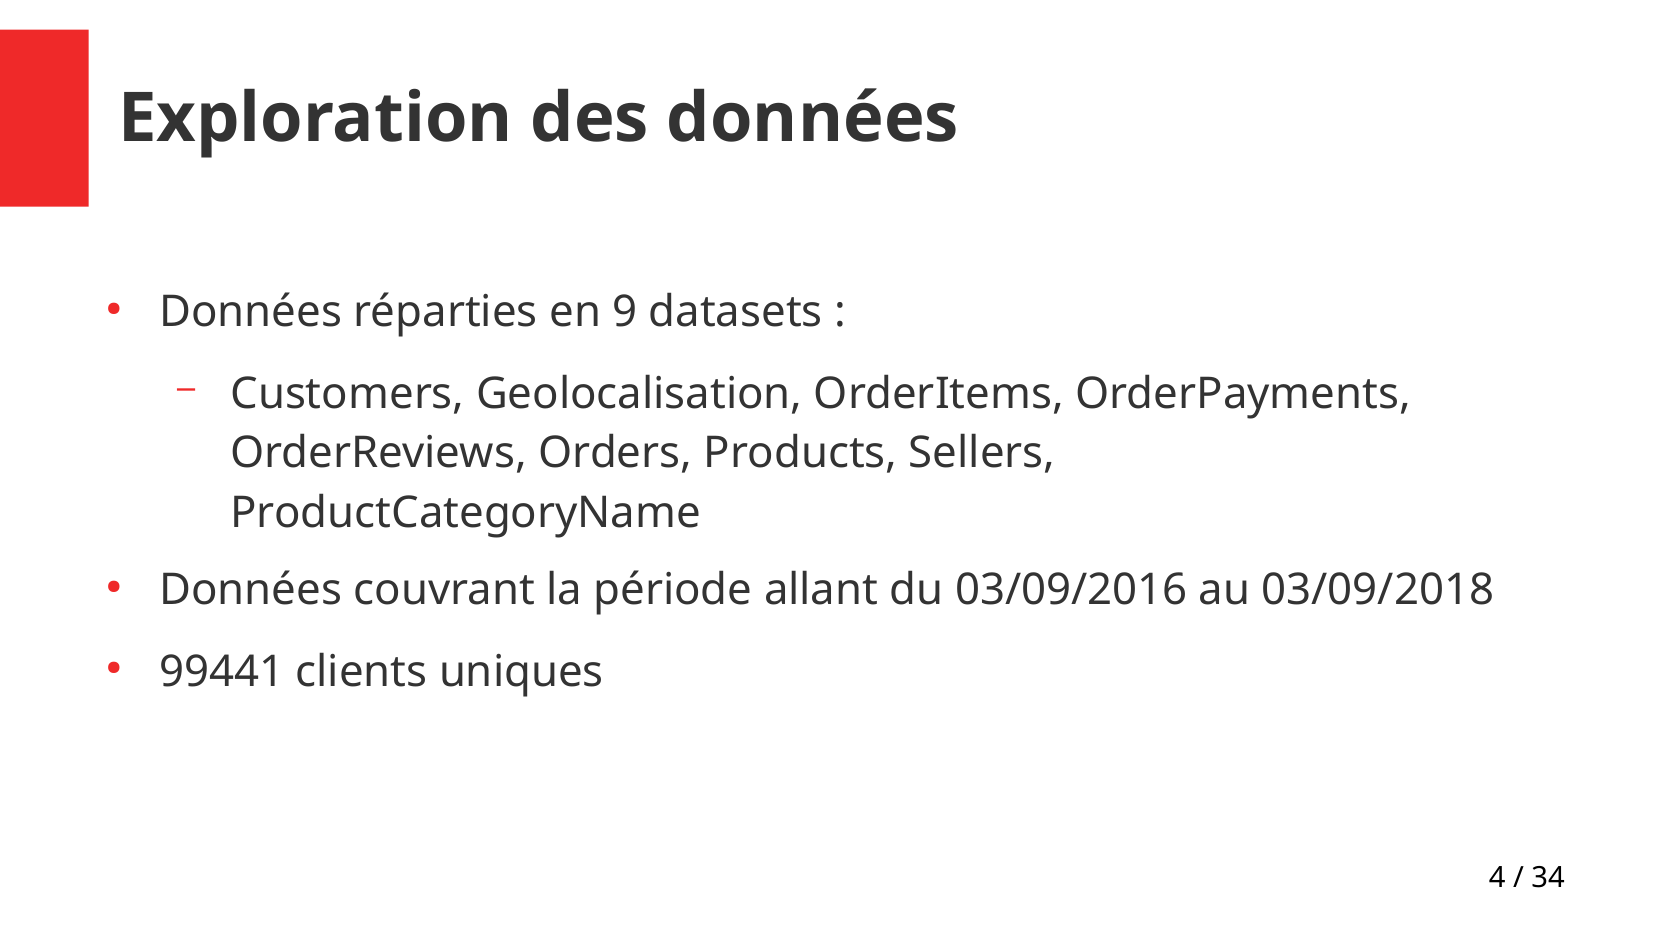

# Exploration des données
Données réparties en 9 datasets :
Customers, Geolocalisation, OrderItems, OrderPayments, OrderReviews, Orders, Products, Sellers, ProductCategoryName
Données couvrant la période allant du 03/09/2016 au 03/09/2018
99441 clients uniques
4